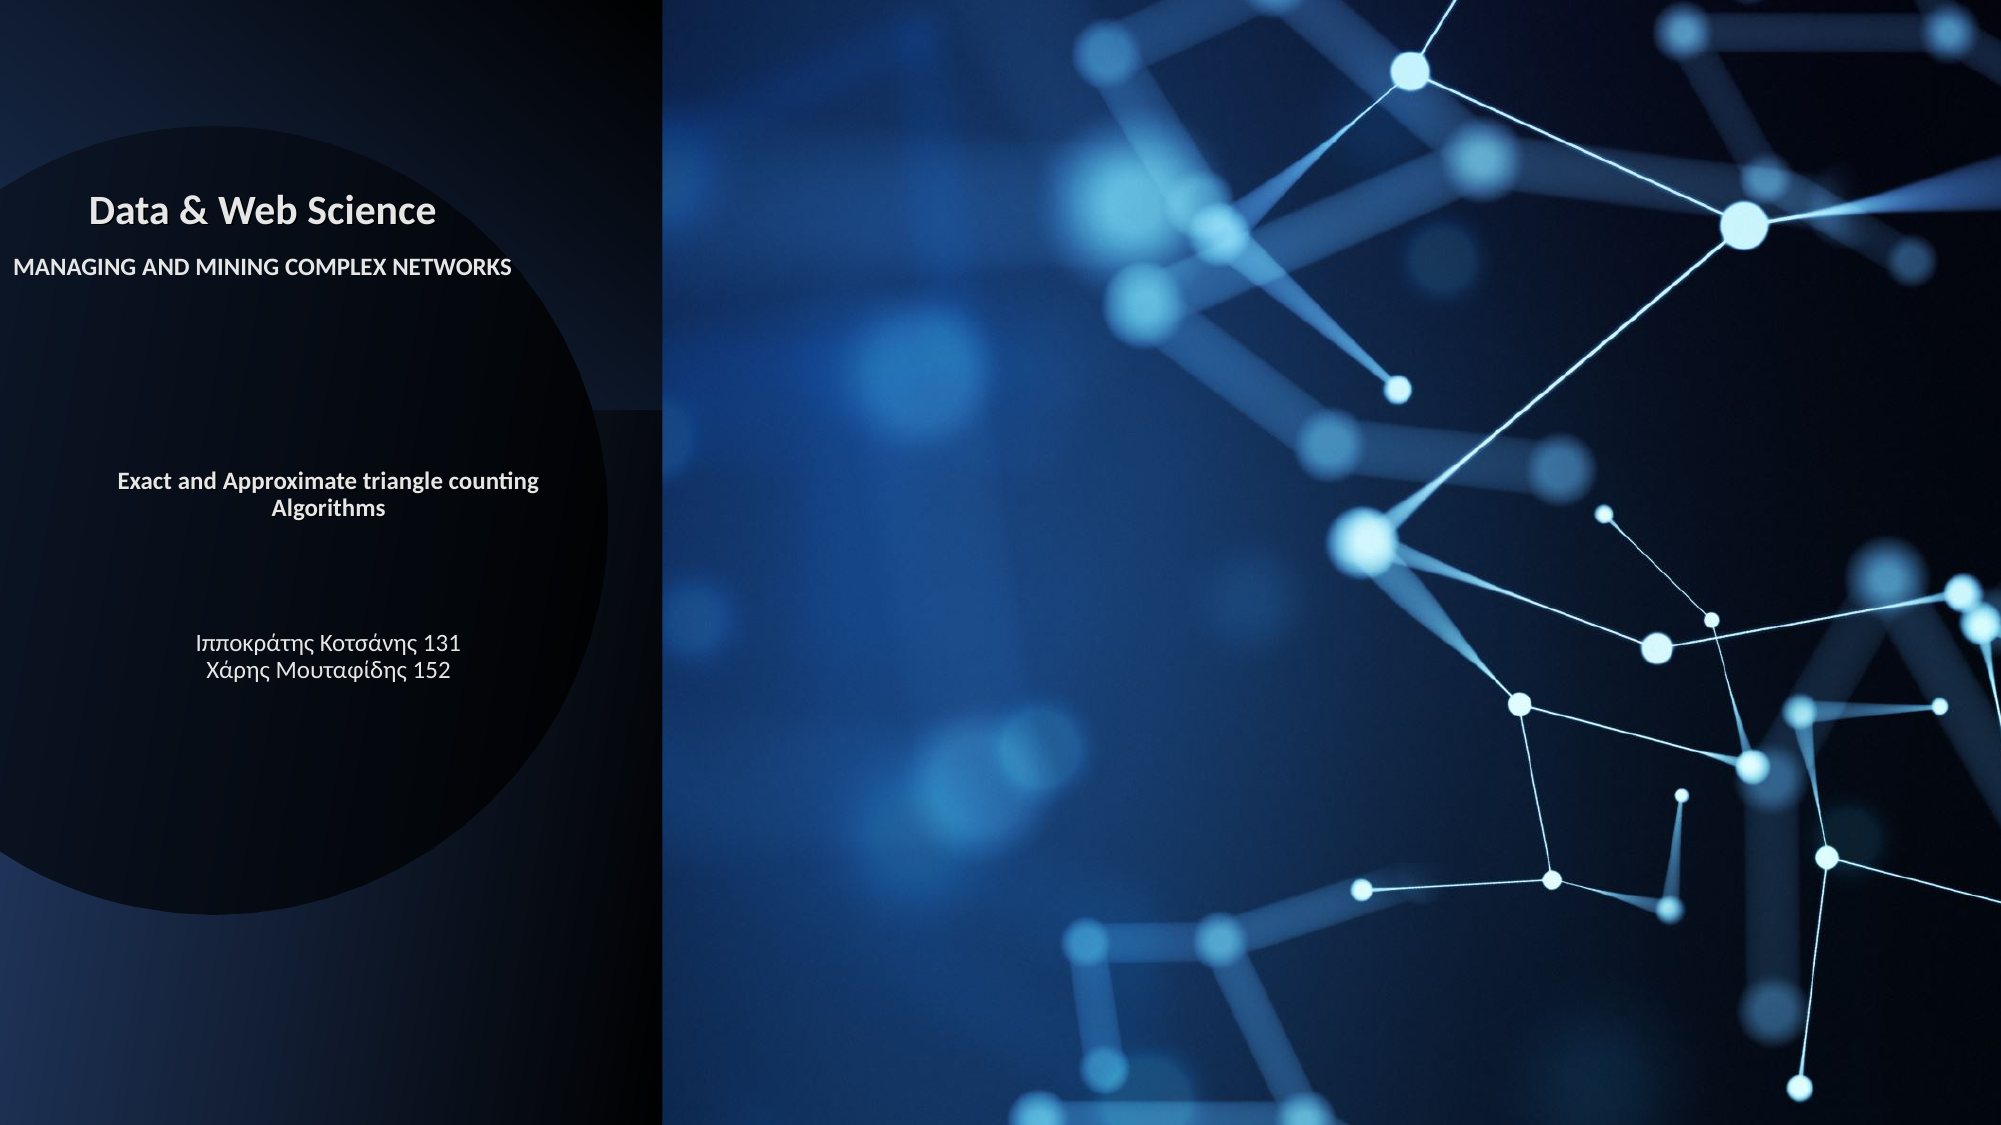

Data & Web Science
MANAGING AND MINING COMPLEX NETWORKS
# Exact and Approximate triangle counting Αlgorithms Ιπποκράτης Κοτσάνης 131 Χάρης Μουταφίδης 152